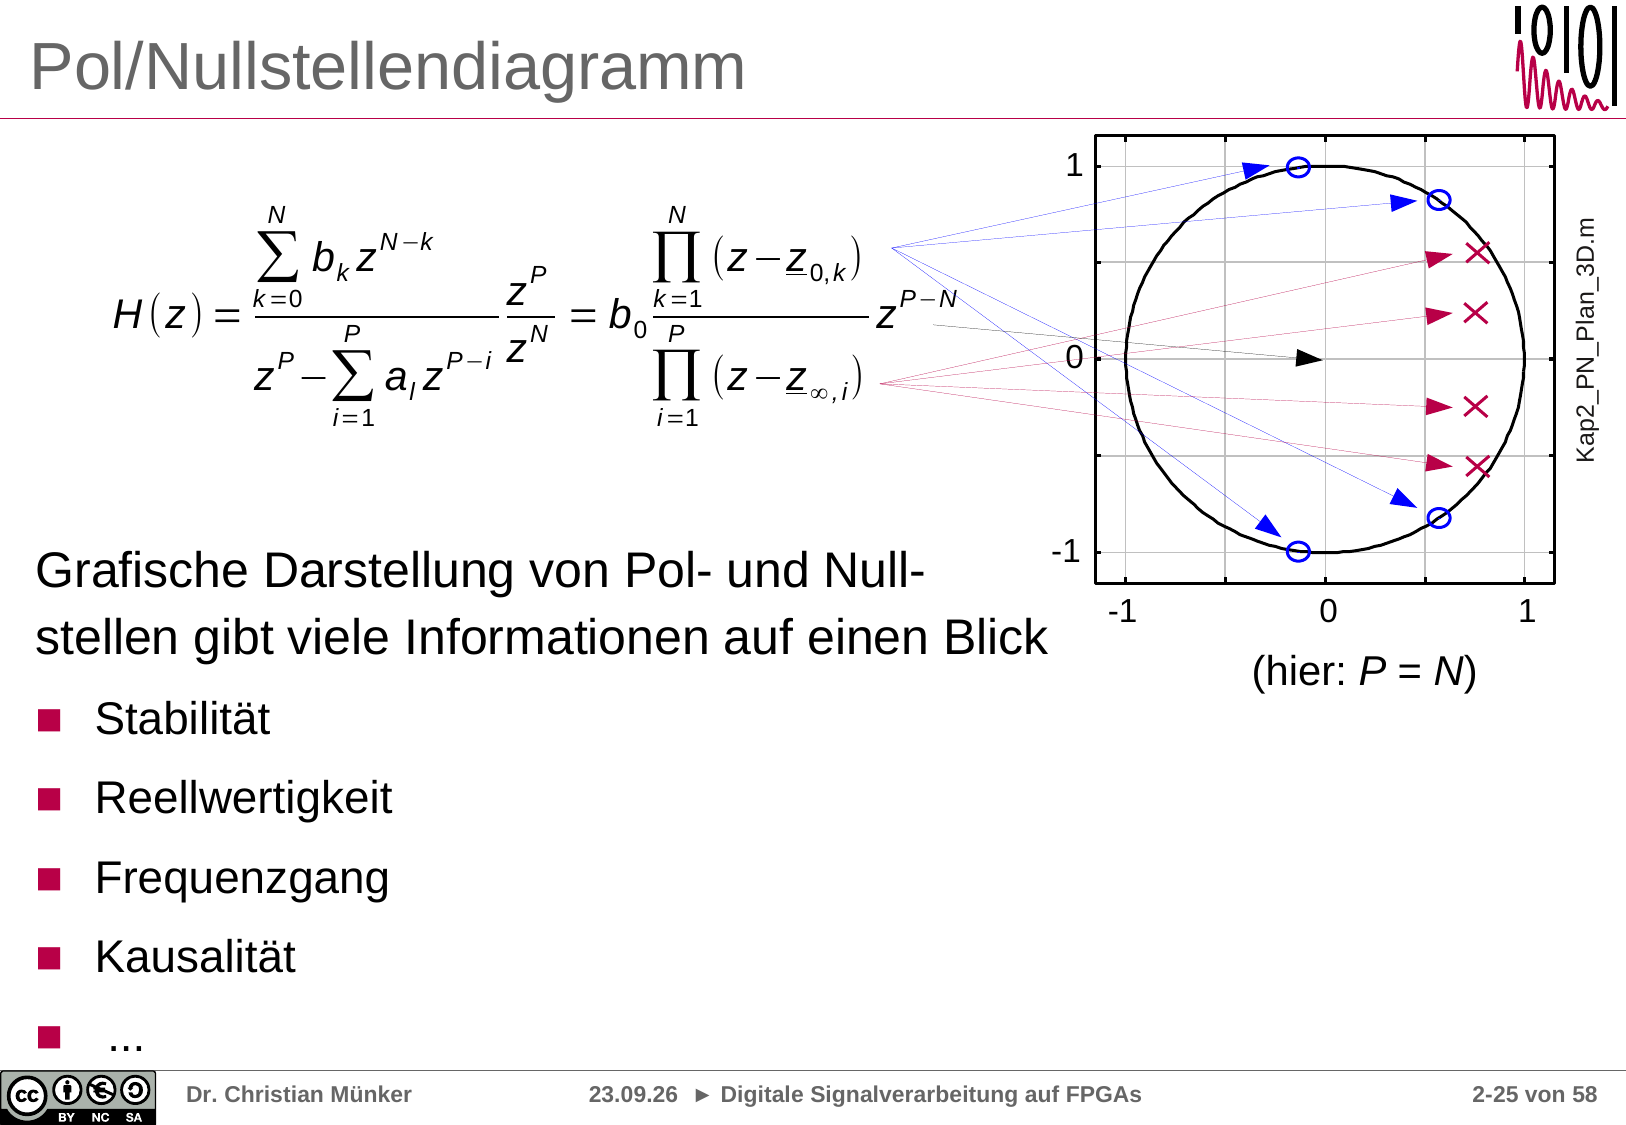

# Pol/Nullstellendiagramm
1
Kap2_PN_Plan_3D.m
0
-1
-1
0
1
Grafische Darstellung von Pol- und Null-
stellen gibt viele Informationen auf einen Blick
Stabilität
Reellwertigkeit
Frequenzgang
Kausalität
 ...
 (hier: P = N)